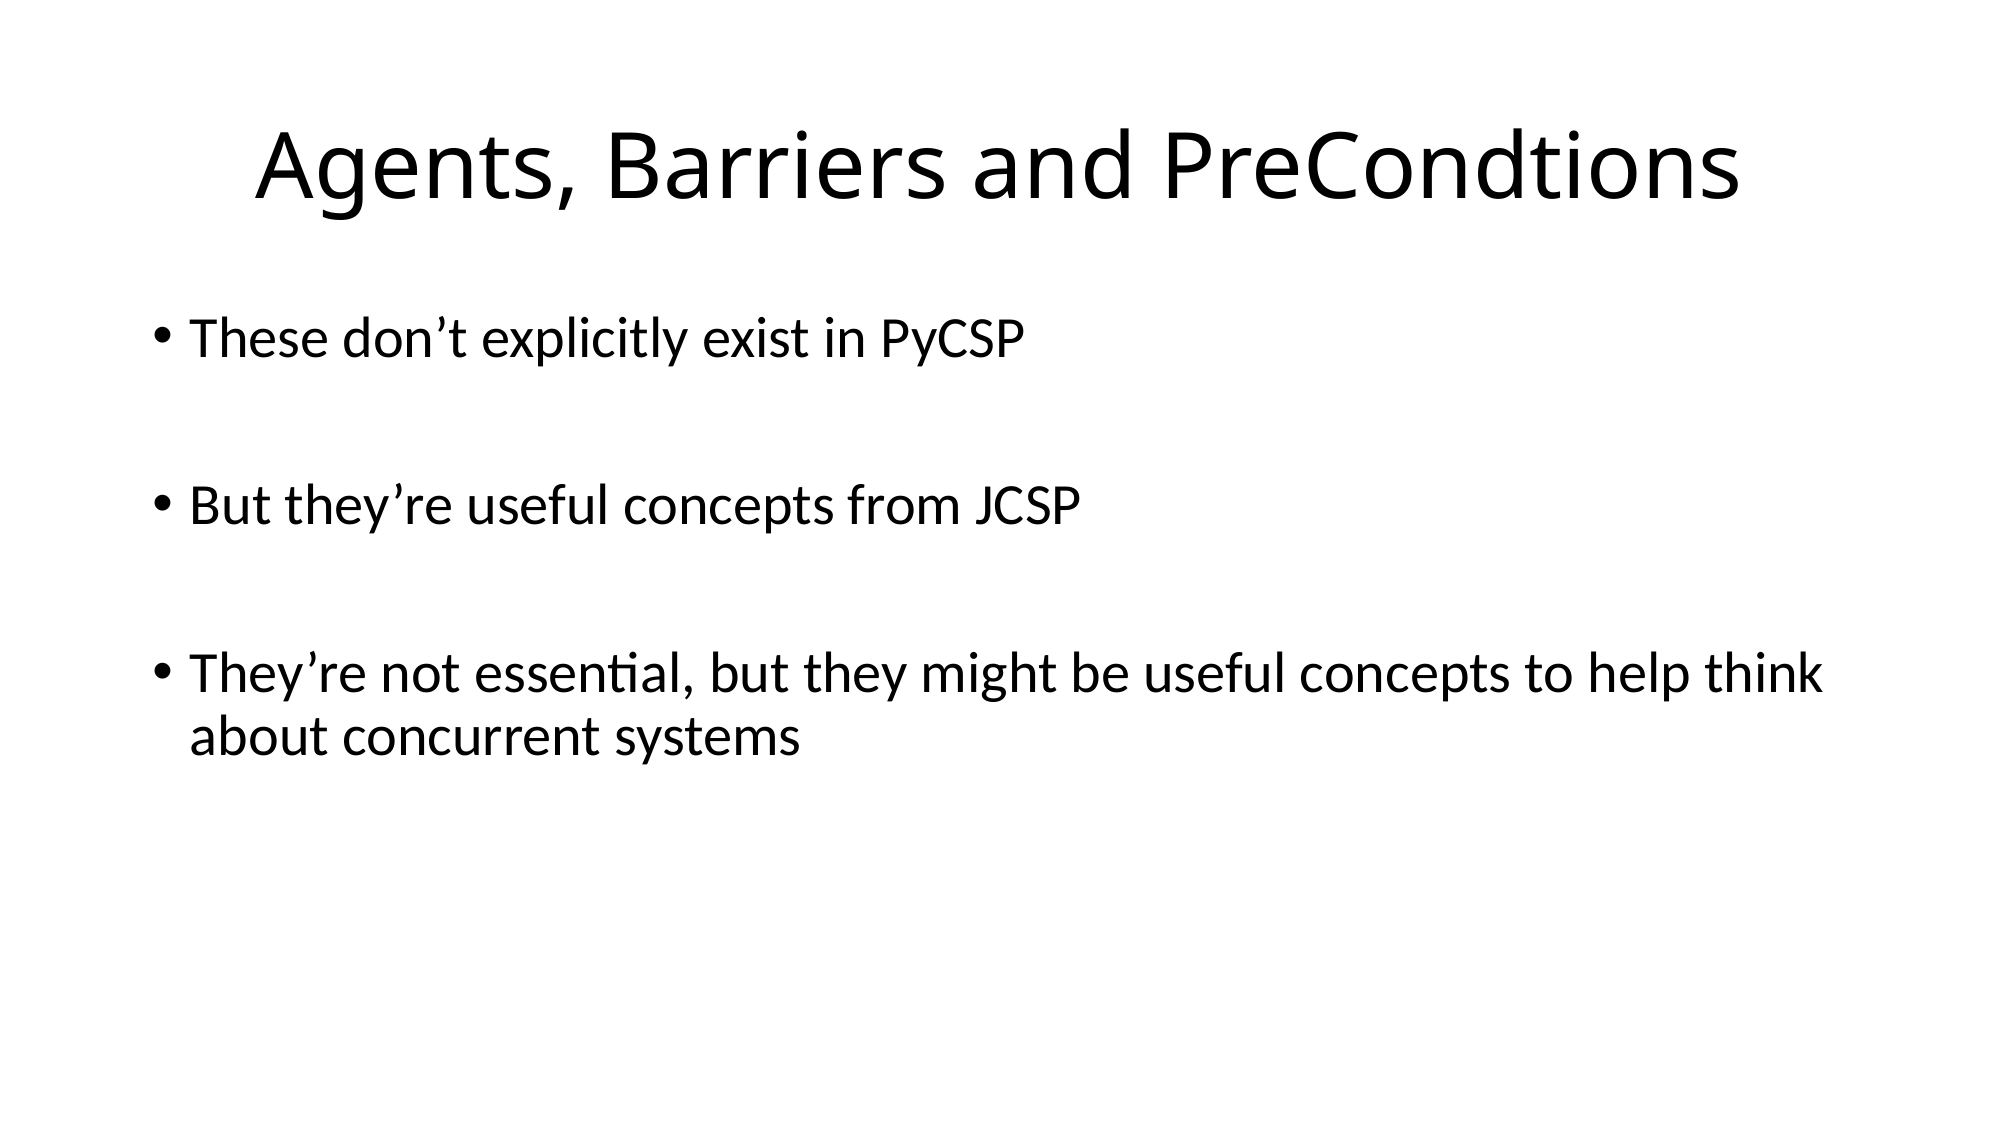

# Agents, Barriers and PreCondtions
These don’t explicitly exist in PyCSP
But they’re useful concepts from JCSP
They’re not essential, but they might be useful concepts to help think about concurrent systems